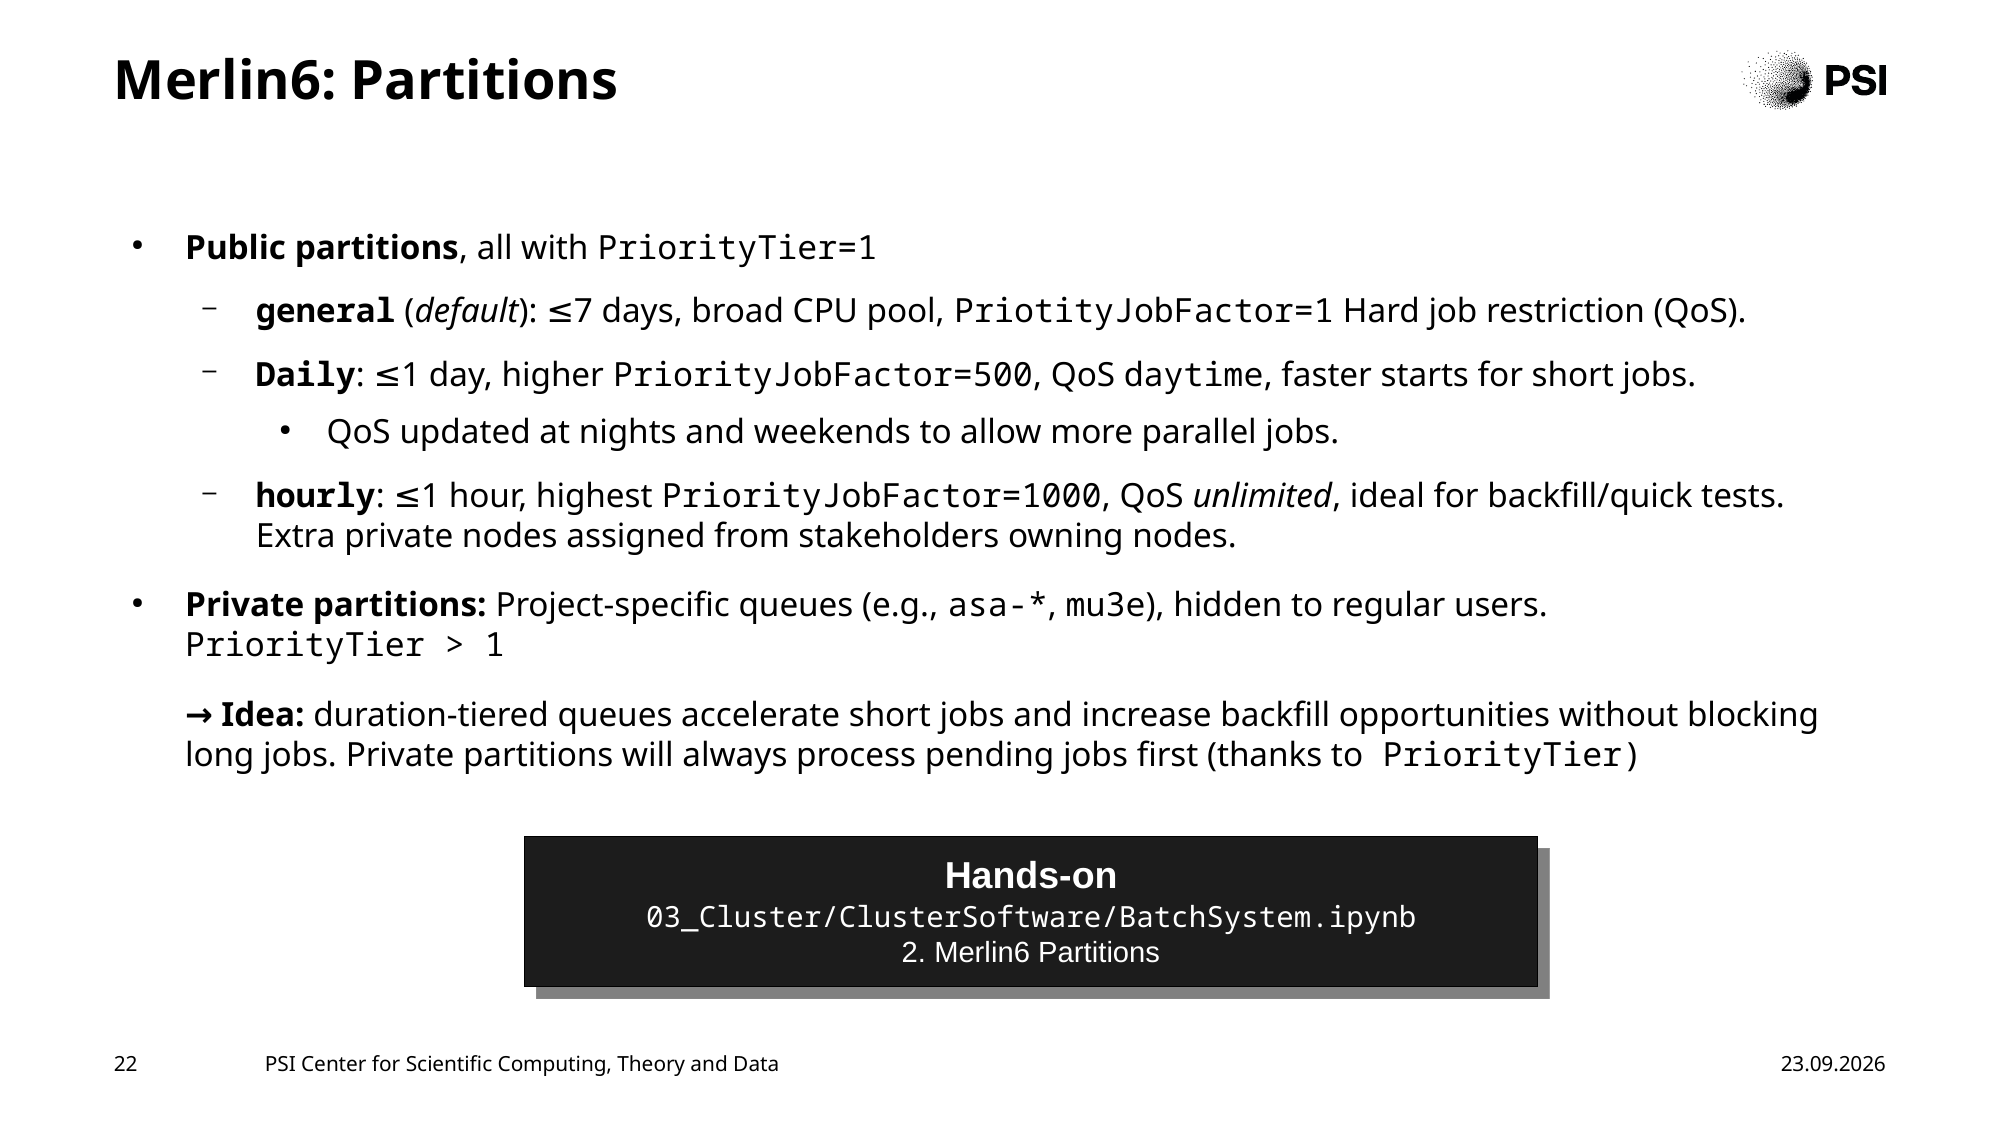

Merlin6: Partitions
# Public partitions, all with PriorityTier=1
general (default): ≤7 days, broad CPU pool, PriotityJobFactor=1 Hard job restriction (QoS).
Daily: ≤1 day, higher PriorityJobFactor=500, QoS daytime, faster starts for short jobs.
QoS updated at nights and weekends to allow more parallel jobs.
hourly: ≤1 hour, highest PriorityJobFactor=1000, QoS unlimited, ideal for backfill/quick tests.
Extra private nodes assigned from stakeholders owning nodes.
Private partitions: Project-specific queues (e.g., asa-*, mu3e), hidden to regular users.
PriorityTier > 1
→ Idea: duration-tiered queues accelerate short jobs and increase backfill opportunities without blocking long jobs. Private partitions will always process pending jobs first (thanks to PriorityTier)
Hands-on
03_Cluster/ClusterSoftware/BatchSystem.ipynb
2. Merlin6 Partitions
22
PSI Center for Scientific Computing, Theory and Data